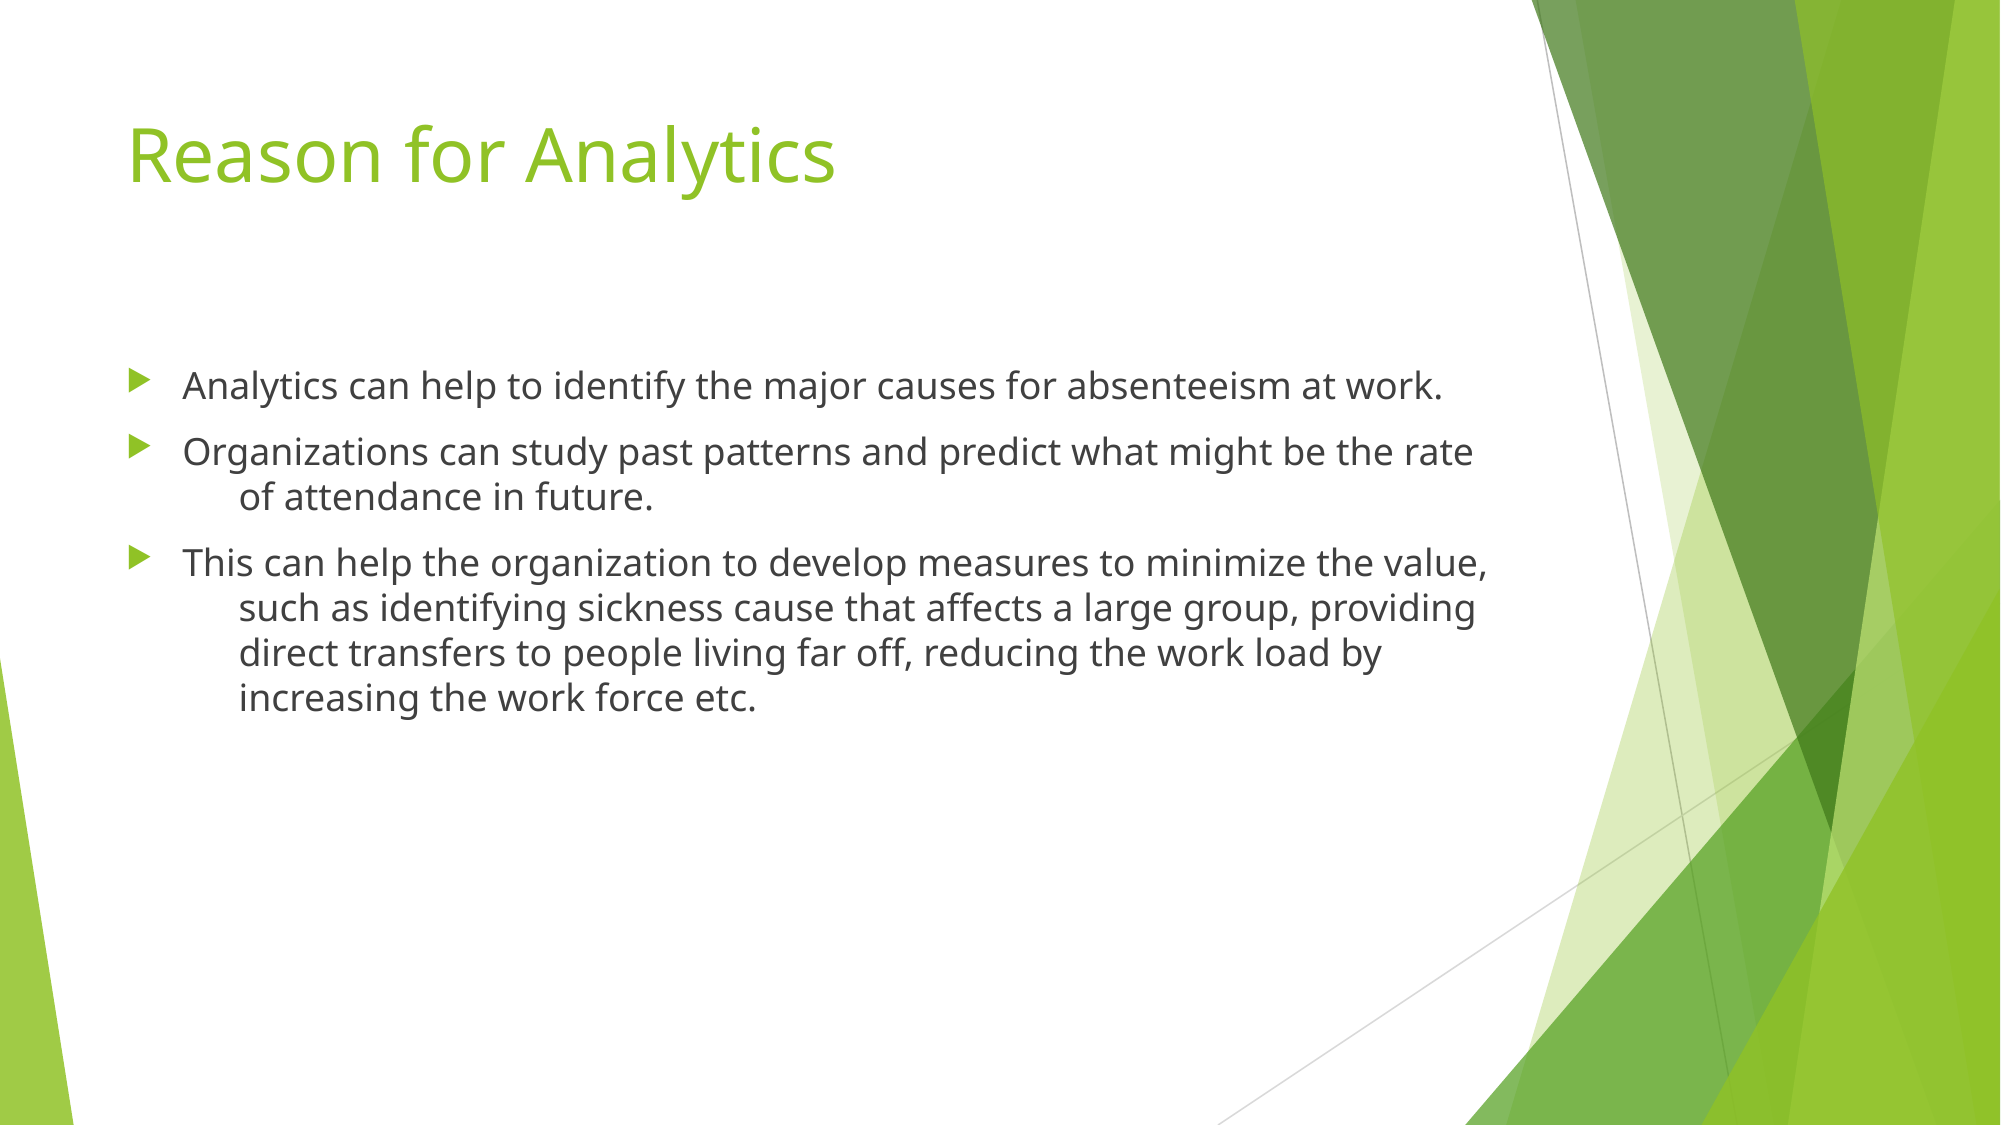

# Reason for Analytics
Analytics can help to identify the major causes for absenteeism at work.
Organizations can study past patterns and predict what might be the rate of attendance in future.
This can help the organization to develop measures to minimize the value, such as identifying sickness cause that affects a large group, providing direct transfers to people living far off, reducing the work load by increasing the work force etc.